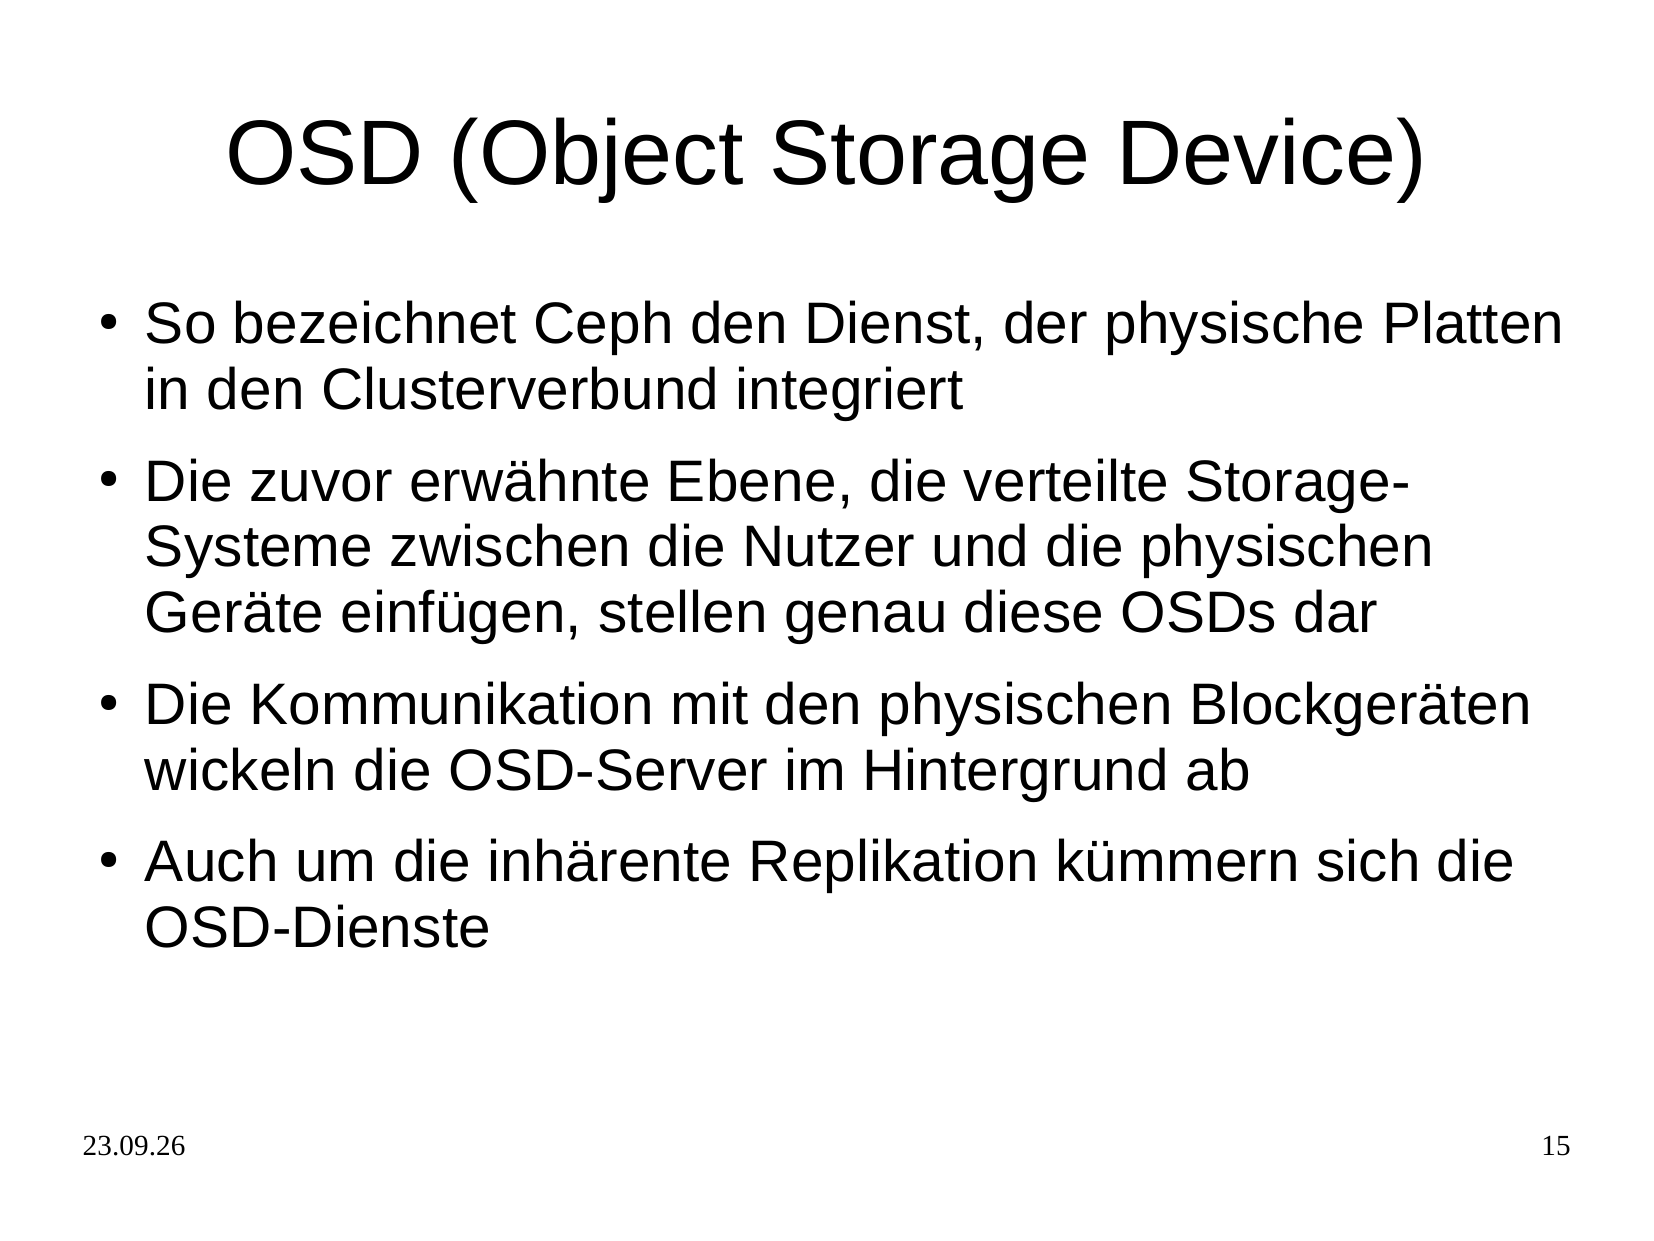

# OSD (Object Storage Device)
So bezeichnet Ceph den Dienst, der physische Platten in den Clusterverbund integriert
Die zuvor erwähnte Ebene, die verteilte Storage-Systeme zwischen die Nutzer und die physischen Geräte einfügen, stellen genau diese OSDs dar
Die Kommunikation mit den physischen Blockgeräten wickeln die OSD-Server im Hintergrund ab
Auch um die inhärente Replikation kümmern sich die OSD-Dienste
15